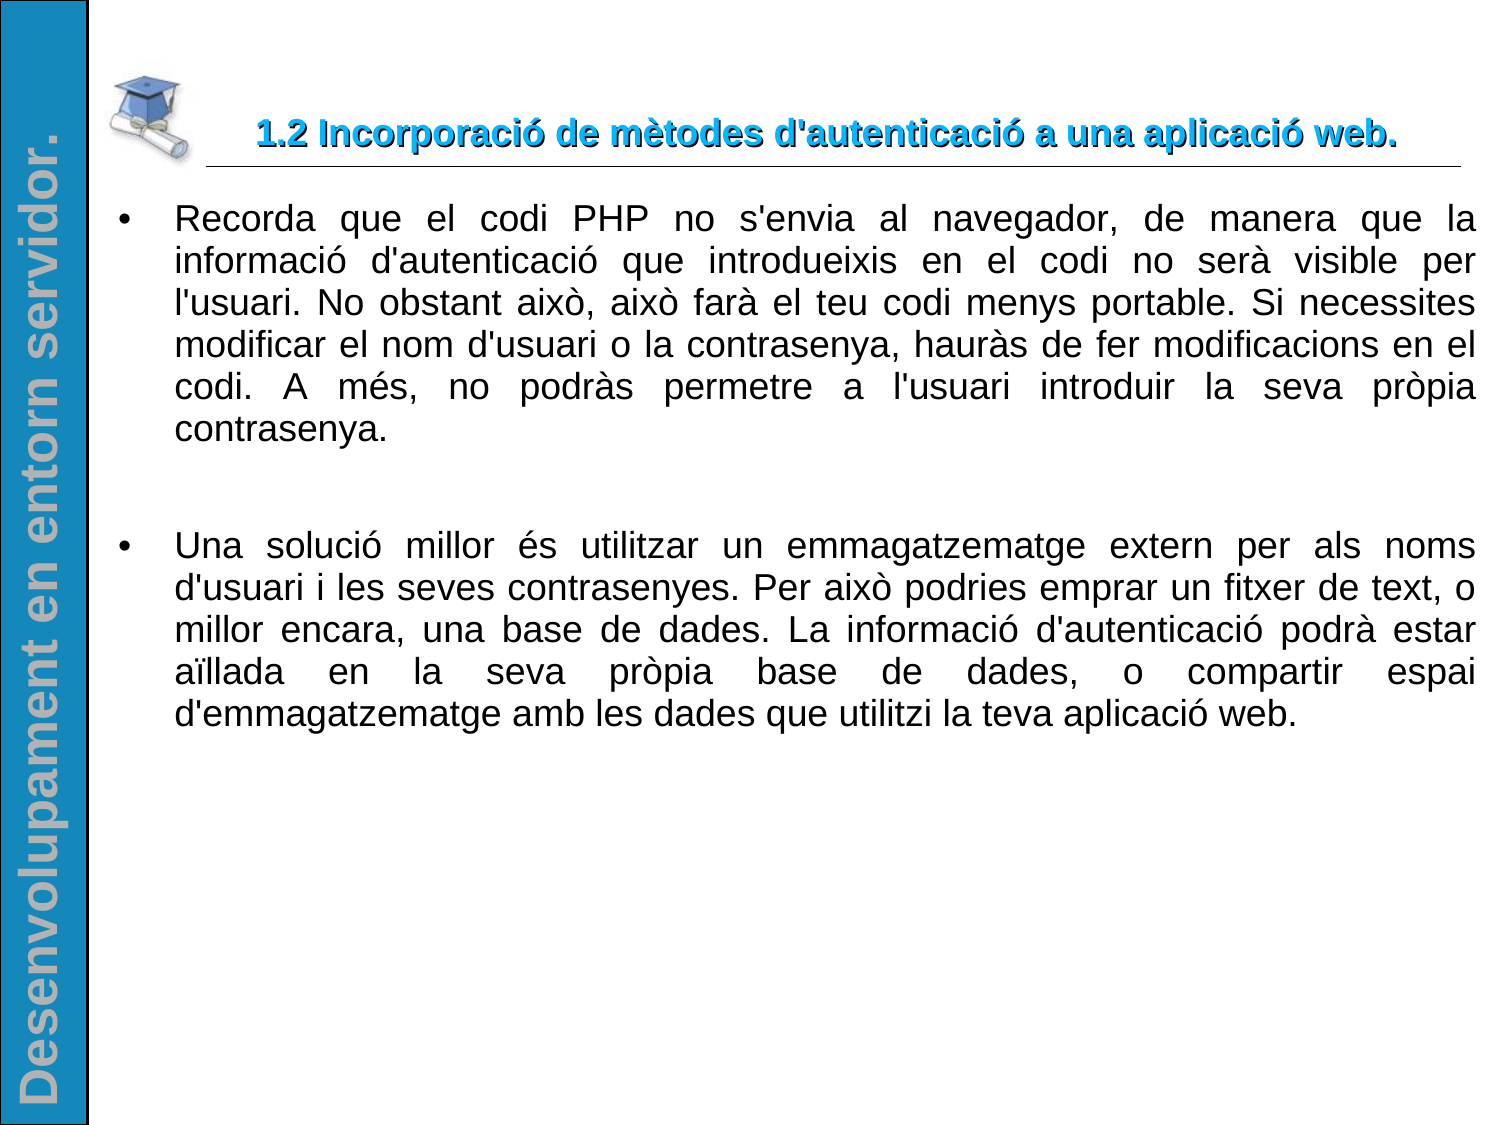

# 1.2 Incorporació de mètodes d'autenticació a una aplicació web.
Recorda que el codi PHP no s'envia al navegador, de manera que la informació d'autenticació que introdueixis en el codi no serà visible per l'usuari. No obstant això, això farà el teu codi menys portable. Si necessites modificar el nom d'usuari o la contrasenya, hauràs de fer modificacions en el codi. A més, no podràs permetre a l'usuari introduir la seva pròpia contrasenya.
Una solució millor és utilitzar un emmagatzematge extern per als noms d'usuari i les seves contrasenyes. Per això podries emprar un fitxer de text, o millor encara, una base de dades. La informació d'autenticació podrà estar aïllada en la seva pròpia base de dades, o compartir espai d'emmagatzematge amb les dades que utilitzi la teva aplicació web.